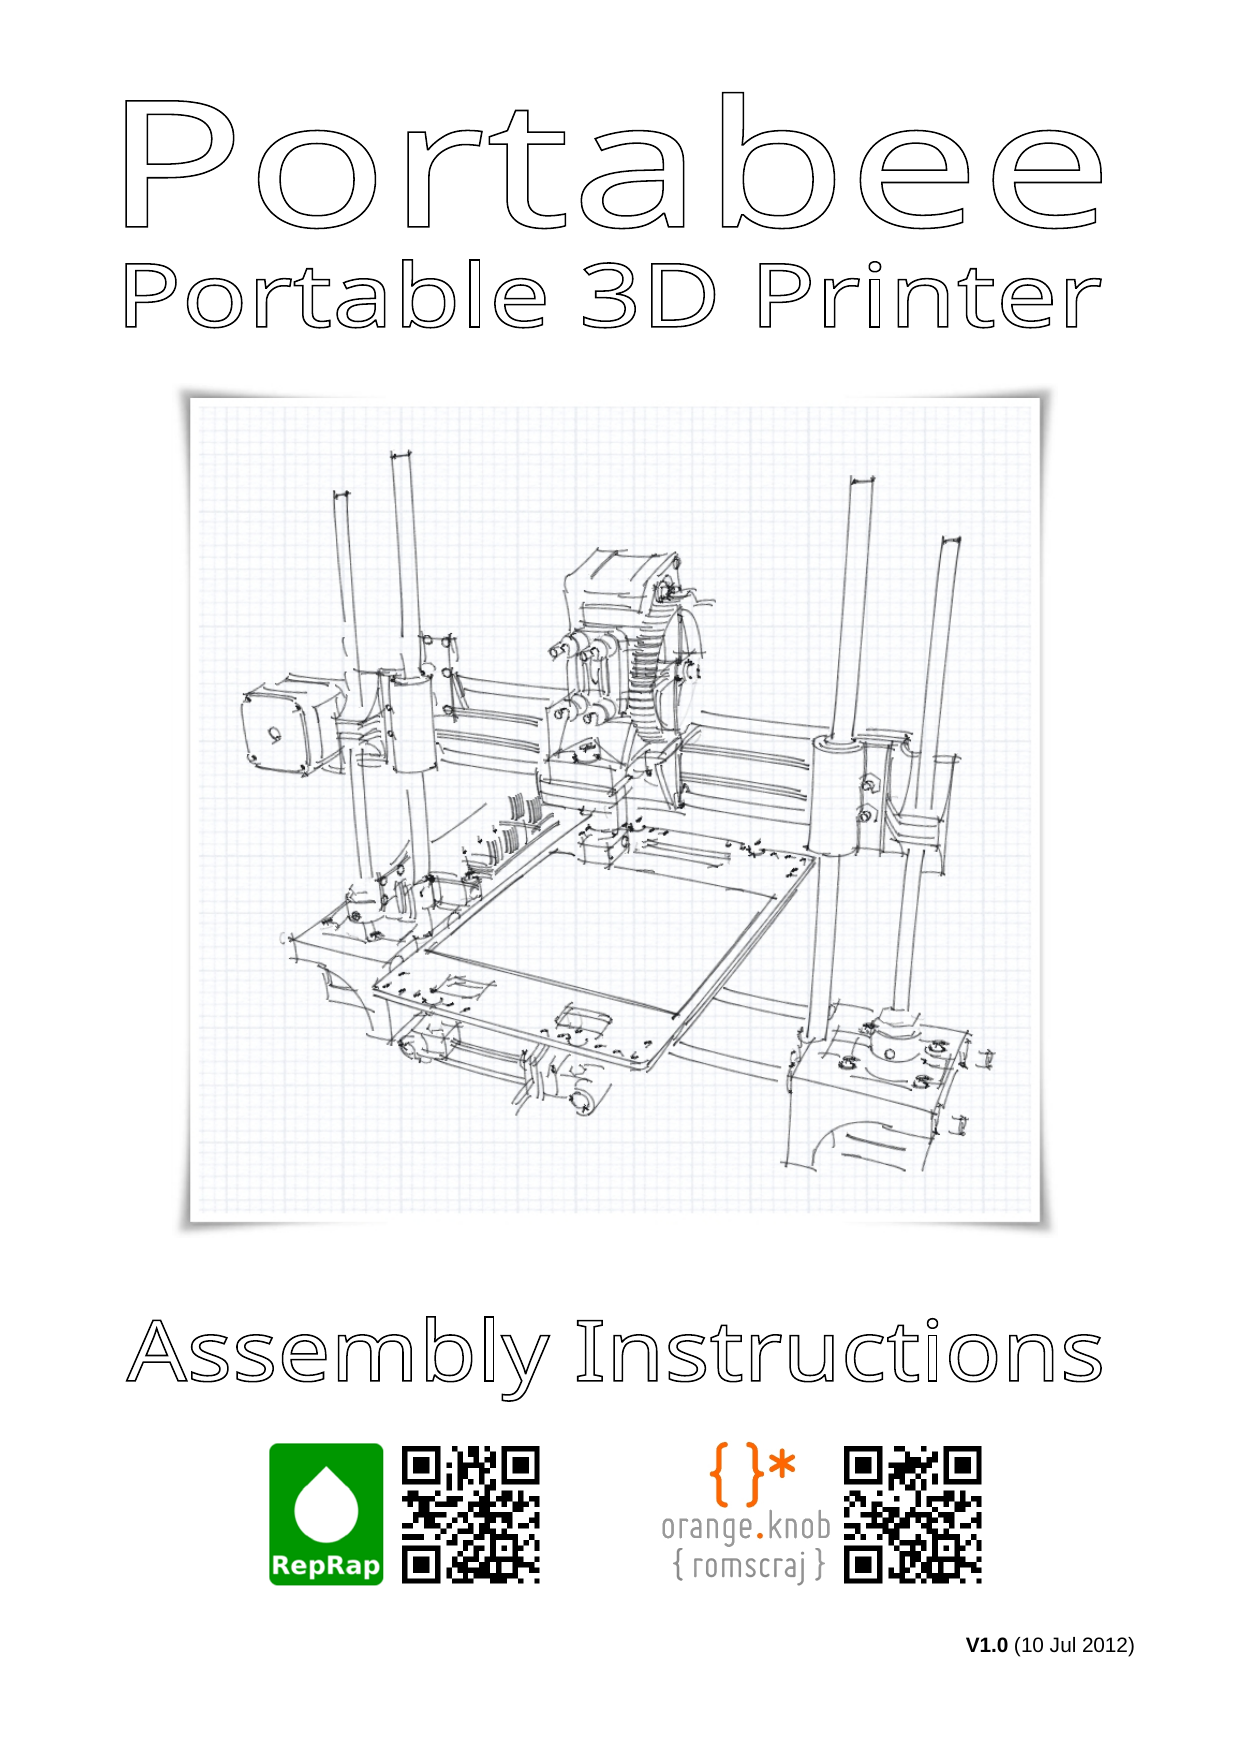

Portabee
Portable 3D Printer
Assembly Instructions
V1.0 (10 Jul 2012)